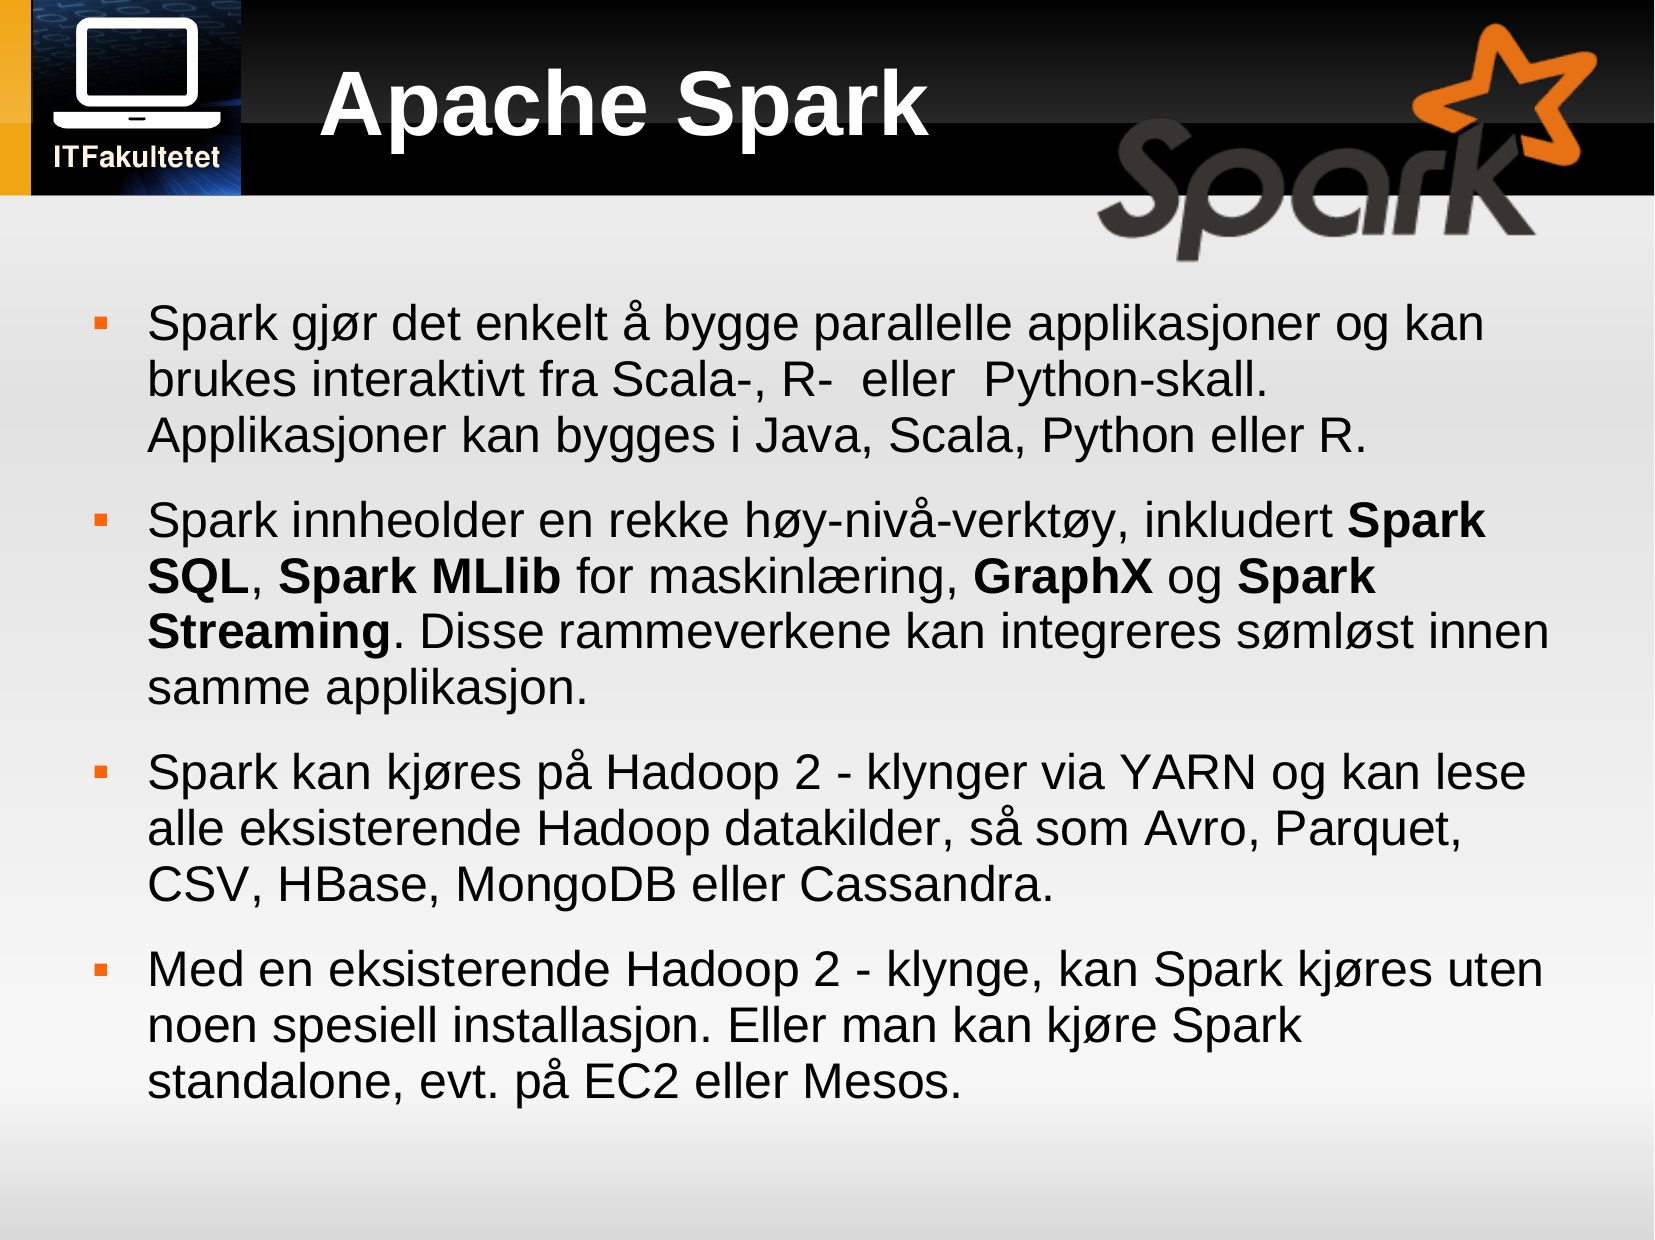

Apache Spark
Spark gjør det enkelt å bygge parallelle applikasjoner og kan

brukes interaktivt fra Scala-, R- eller Python-skall.
Applikasjoner kan bygges i Java, Scala, Python eller R.
Spark innheolder en rekke høy-nivå-verktøy, inkludert Spark

SQL, Spark MLlib for maskinlæring, GraphX og Spark
Streaming. Disse rammeverkene kan integreres sømløst innen
samme applikasjon.
Spark kan kjøres på Hadoop 2 - klynger via YARN og kan lese

alle eksisterende Hadoop datakilder, så som Avro, Parquet,
CSV, HBase, MongoDB eller Cassandra.
Med en eksisterende Hadoop 2 - klynge, kan Spark kjøres uten

noen spesiell installasjon. Eller man kan kjøre Spark
standalone, evt. på EC2 eller Mesos.